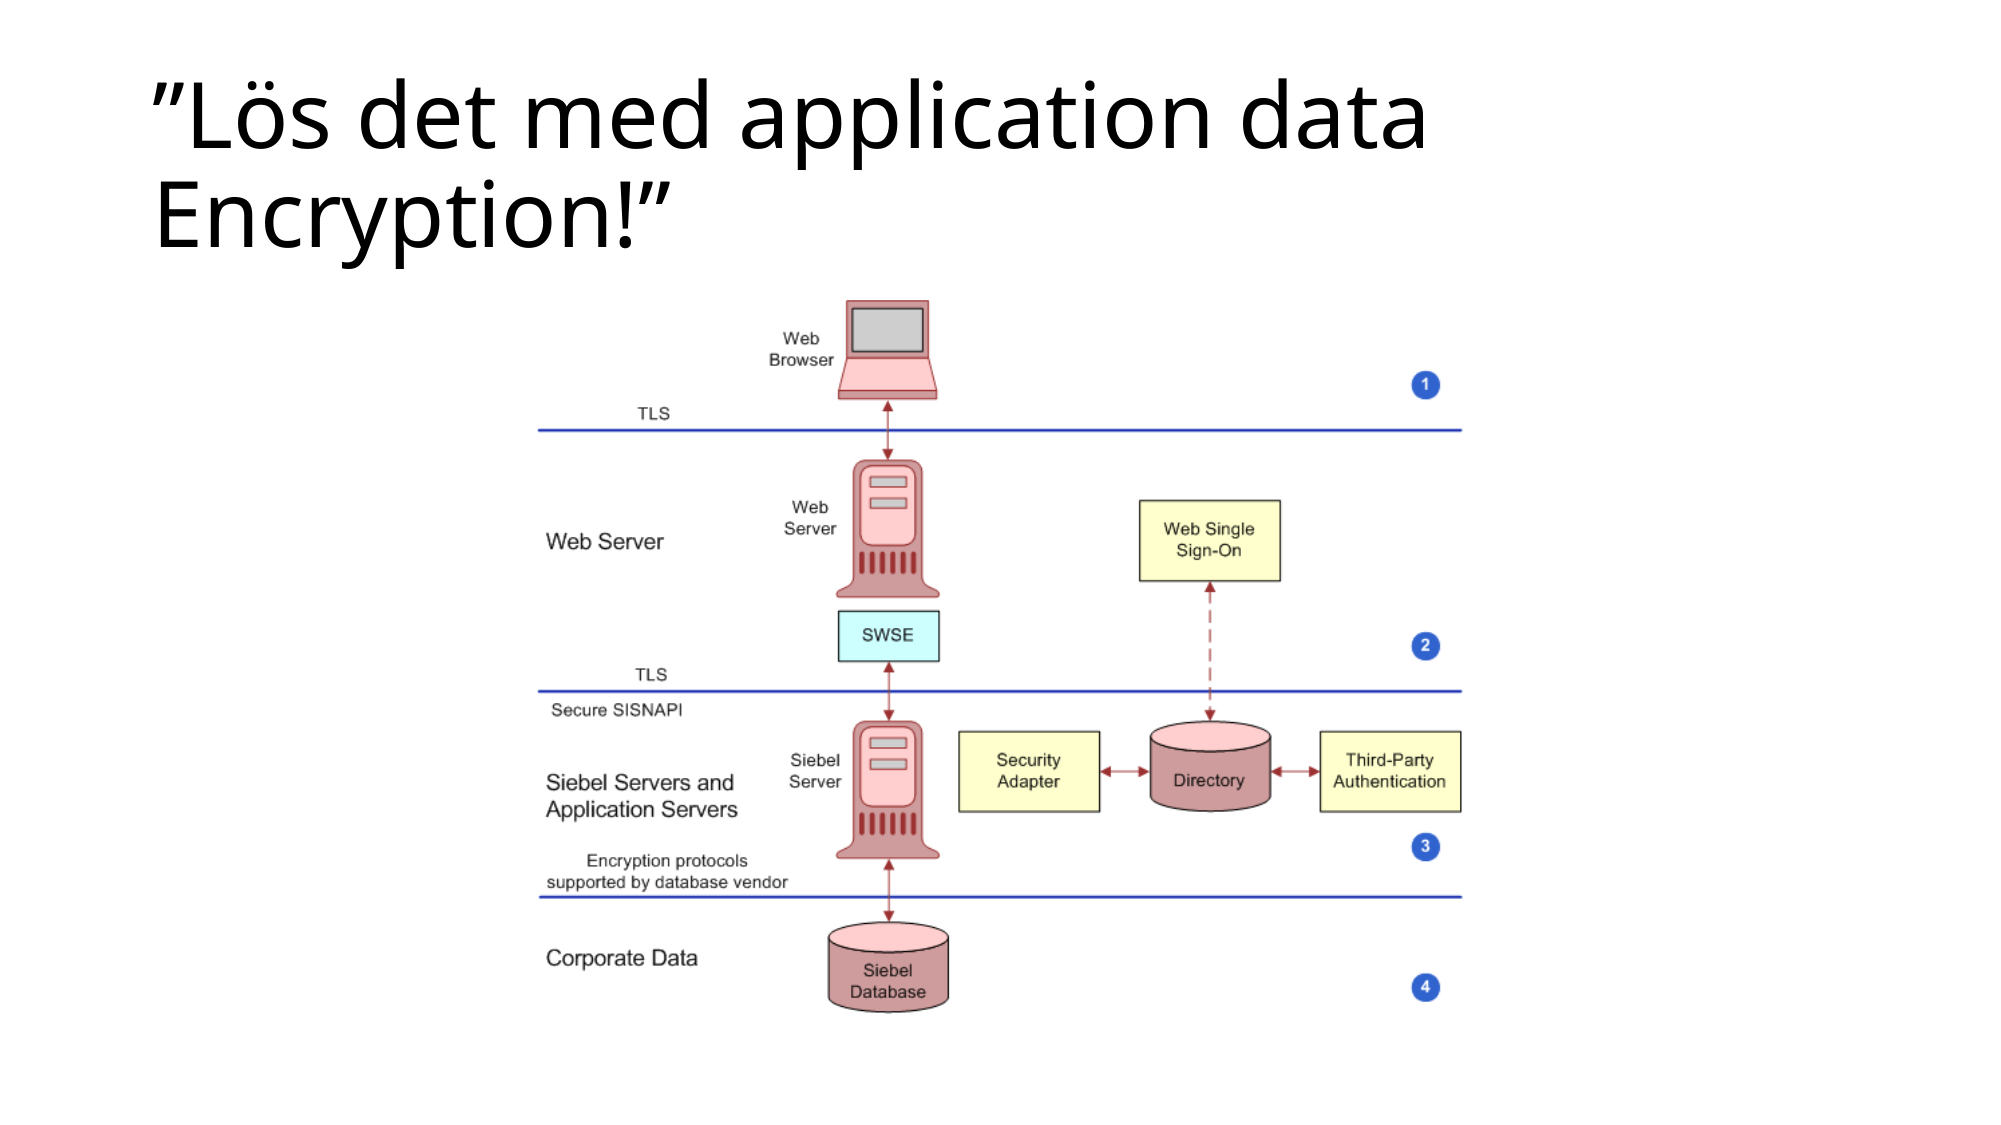

# ”Lös det med application data Encryption!”